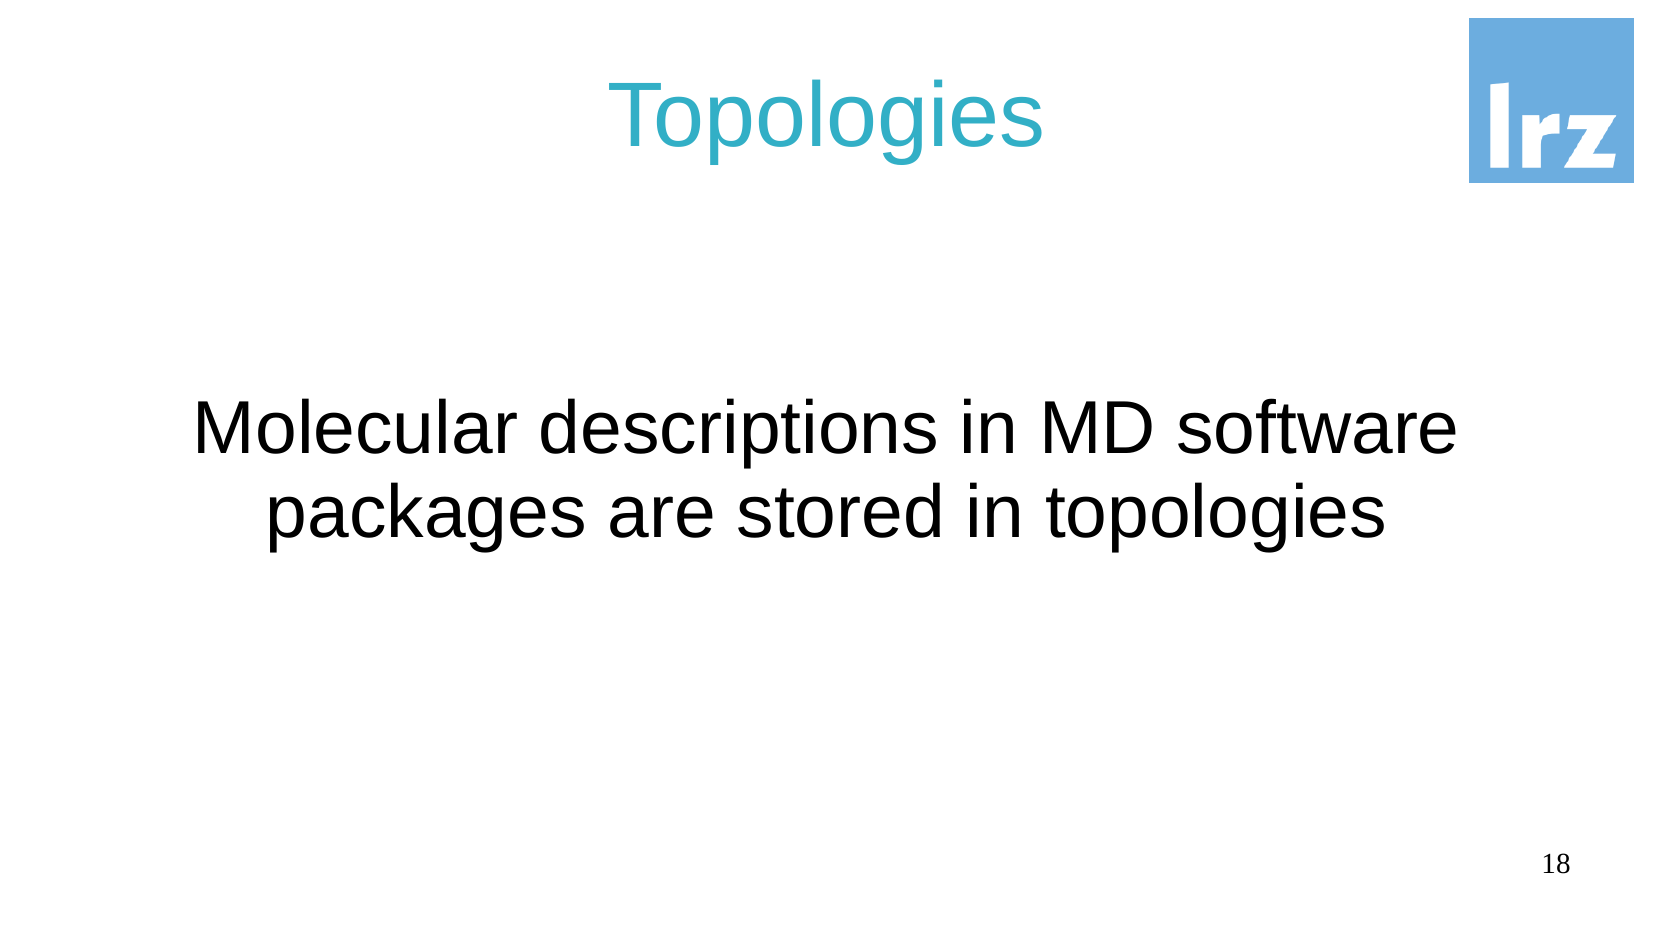

Topologies
# Molecular descriptions in MD software packages are stored in topologies
18